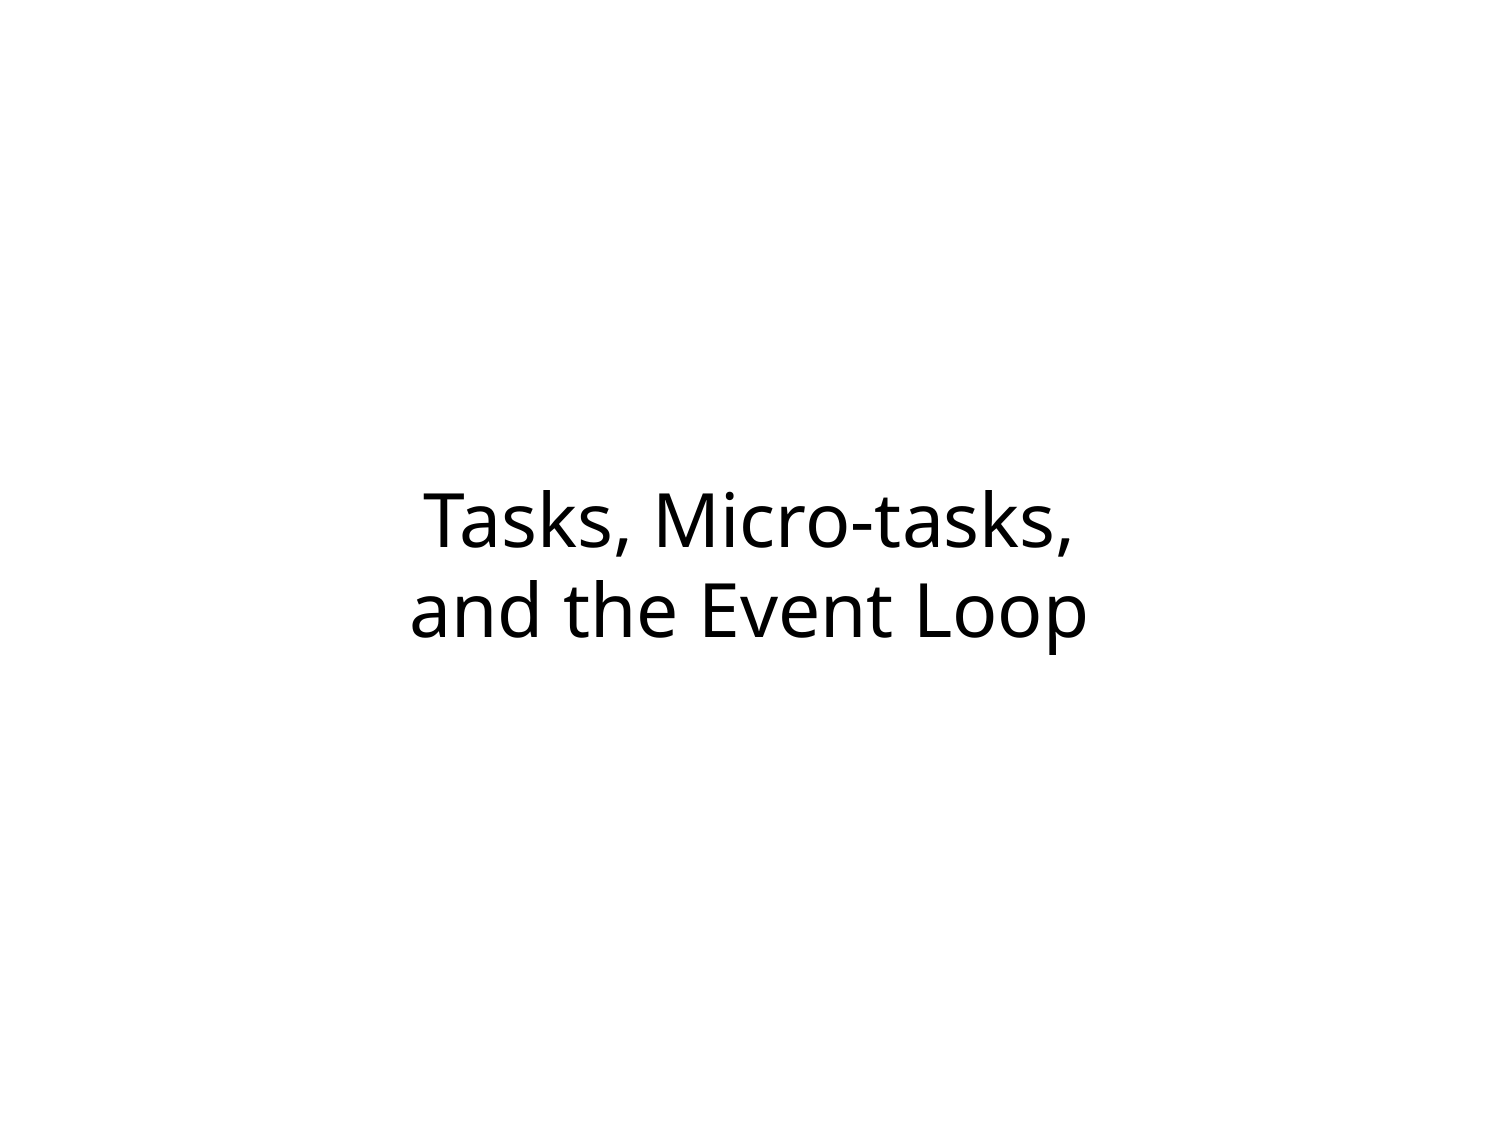

# Tasks, Micro-tasks, and the Event Loop